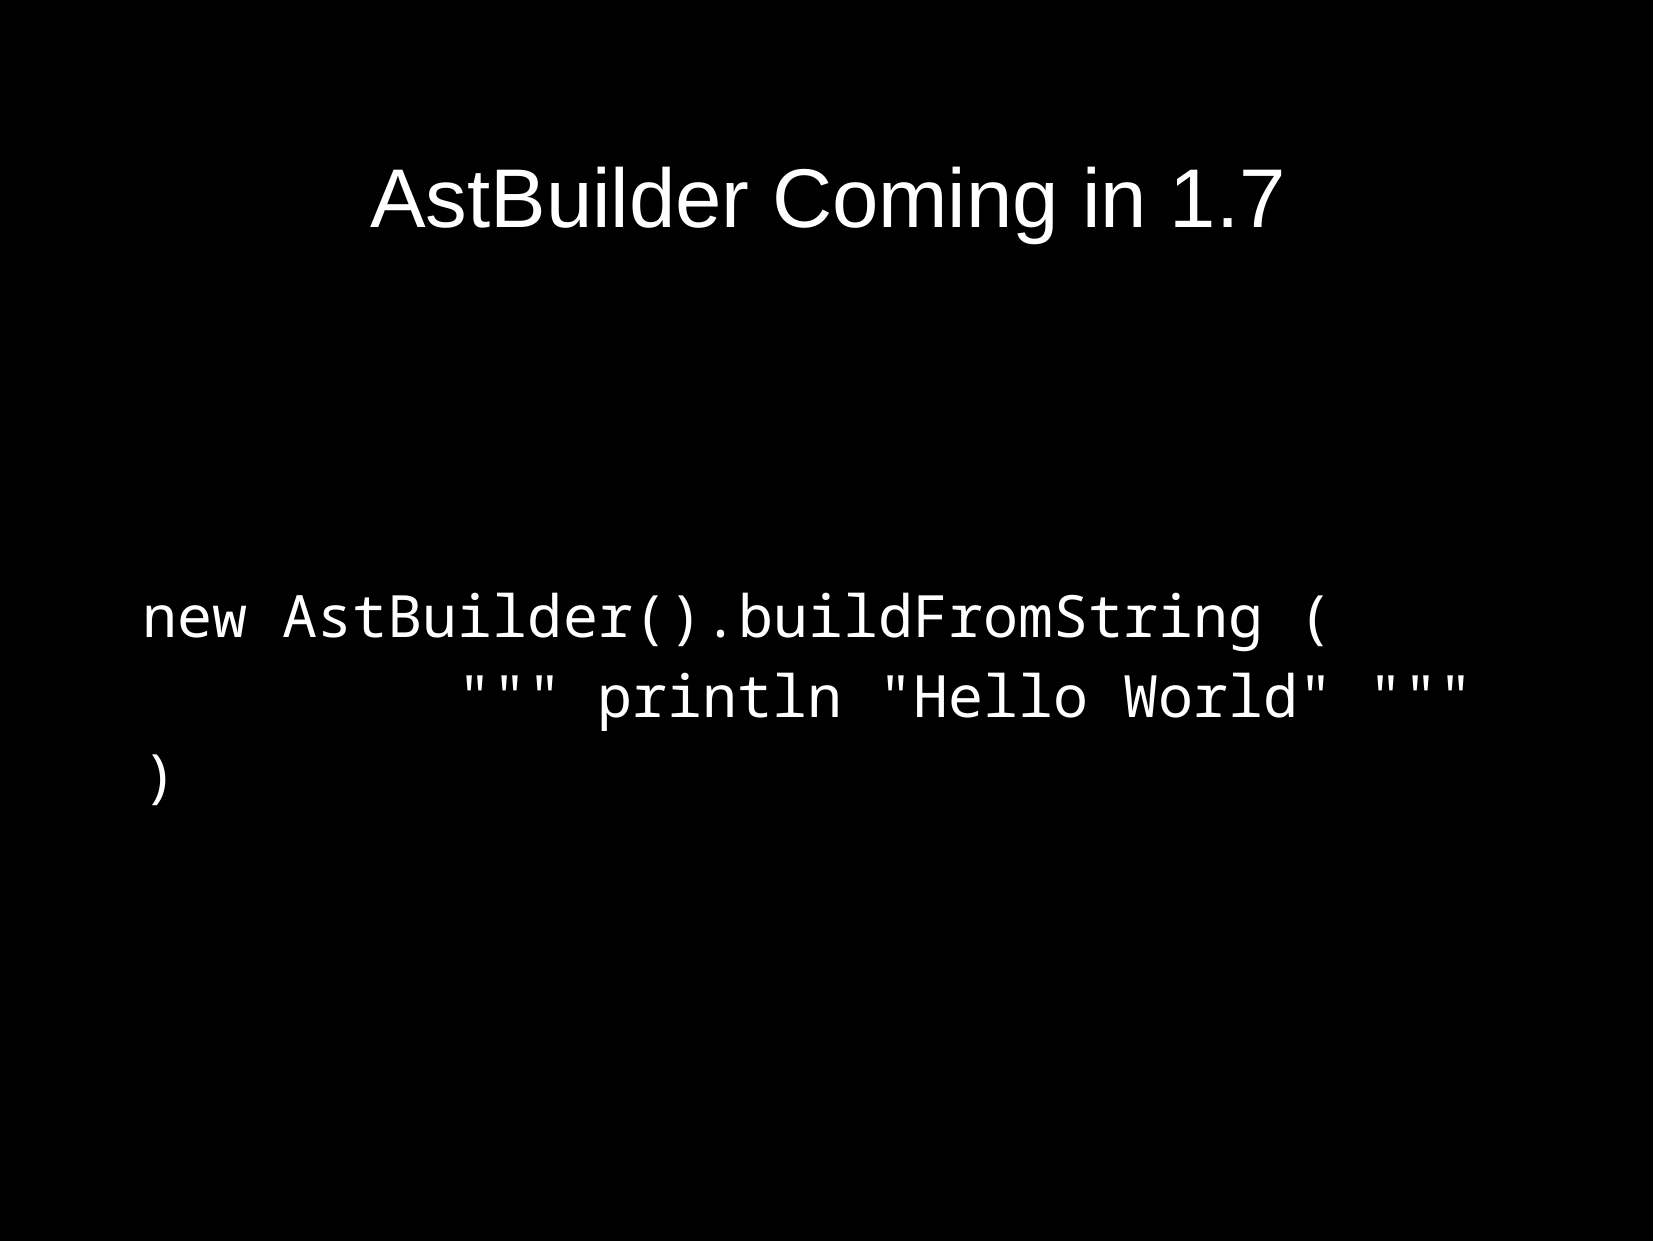

AstBuilder Coming in 1.7
new AstBuilder().buildFromString (
 """ println "Hello World" """
)